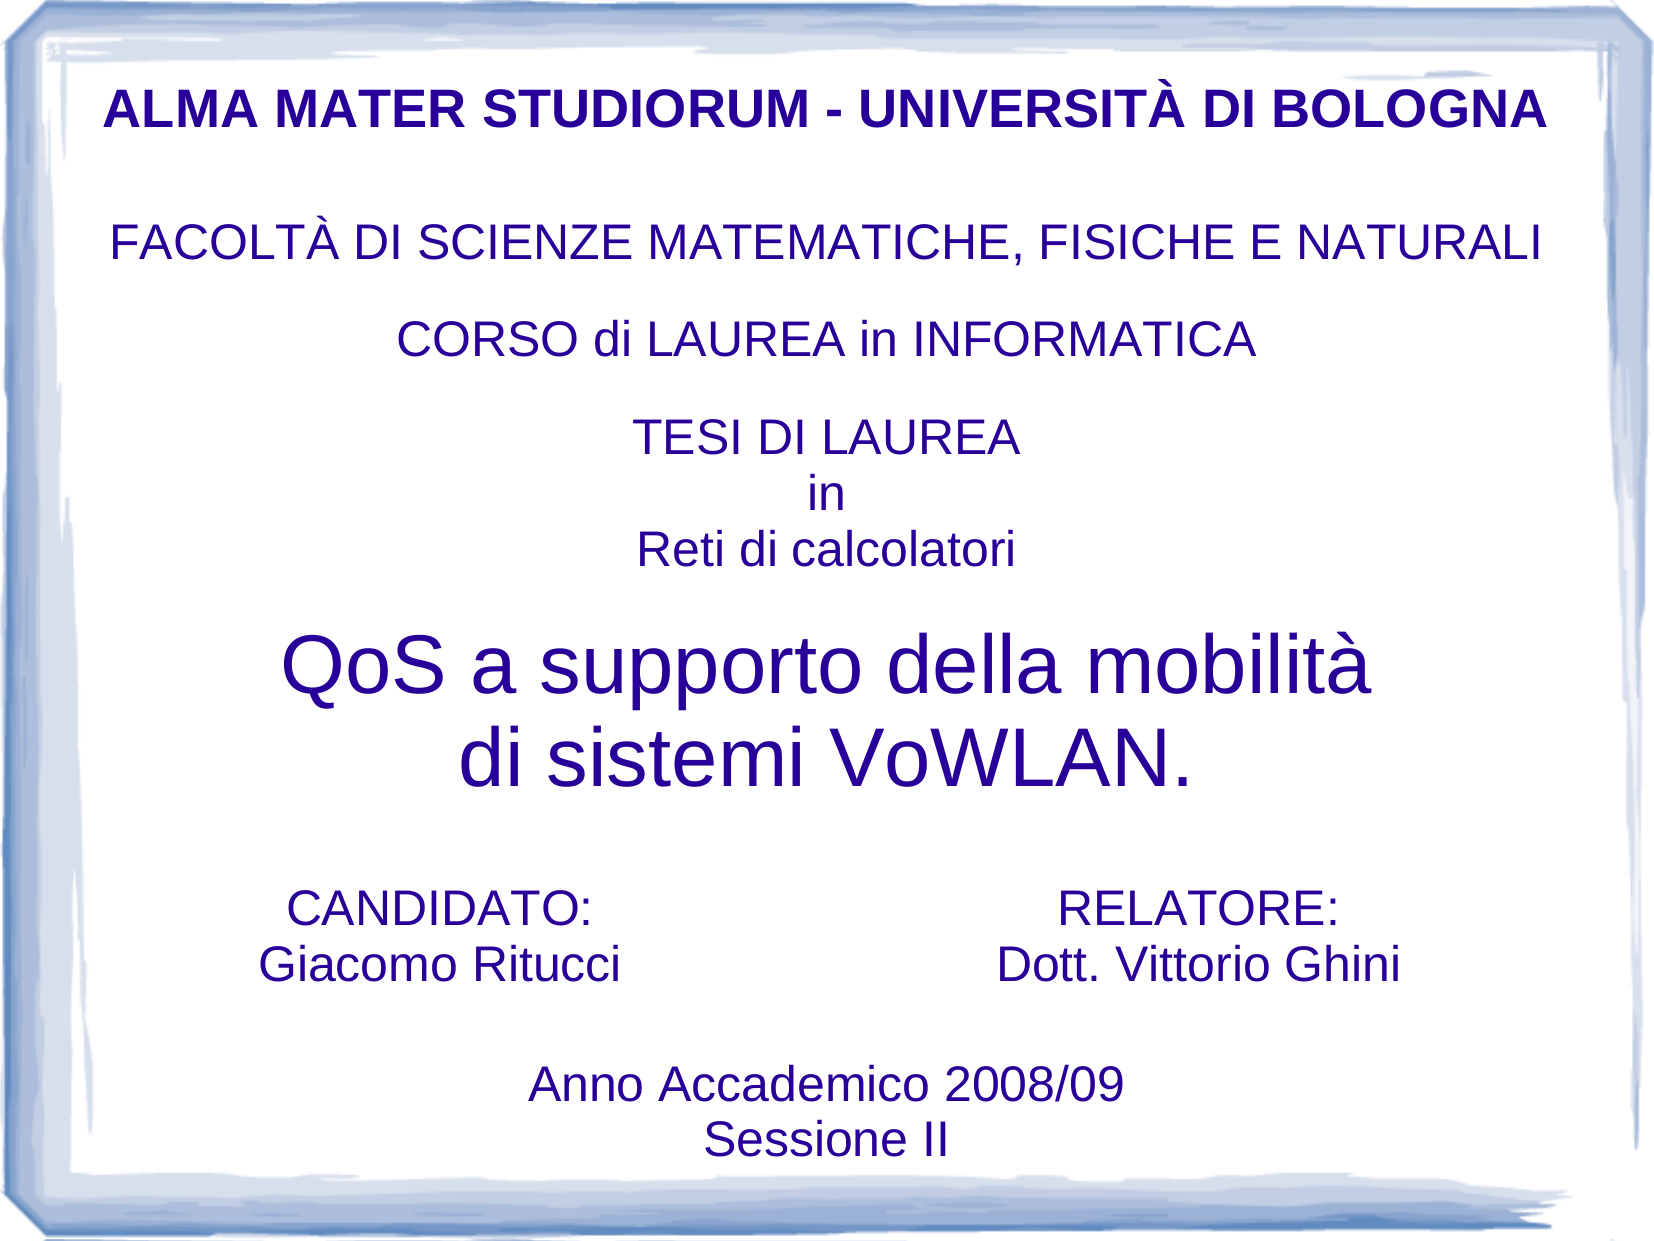

# ALMA MATER STUDIORUM - UNIVERSITÀ DI BOLOGNA FACOLTÀ DI SCIENZE MATEMATICHE, FISICHE E NATURALI
CORSO di LAUREA in INFORMATICA
TESI DI LAUREA
in
Reti di calcolatori
QoS a supporto della mobilità
di sistemi VoWLAN.
Anno Accademico 2008/09
Sessione II
CANDIDATO:
Giacomo Ritucci
RELATORE:
Dott. Vittorio Ghini